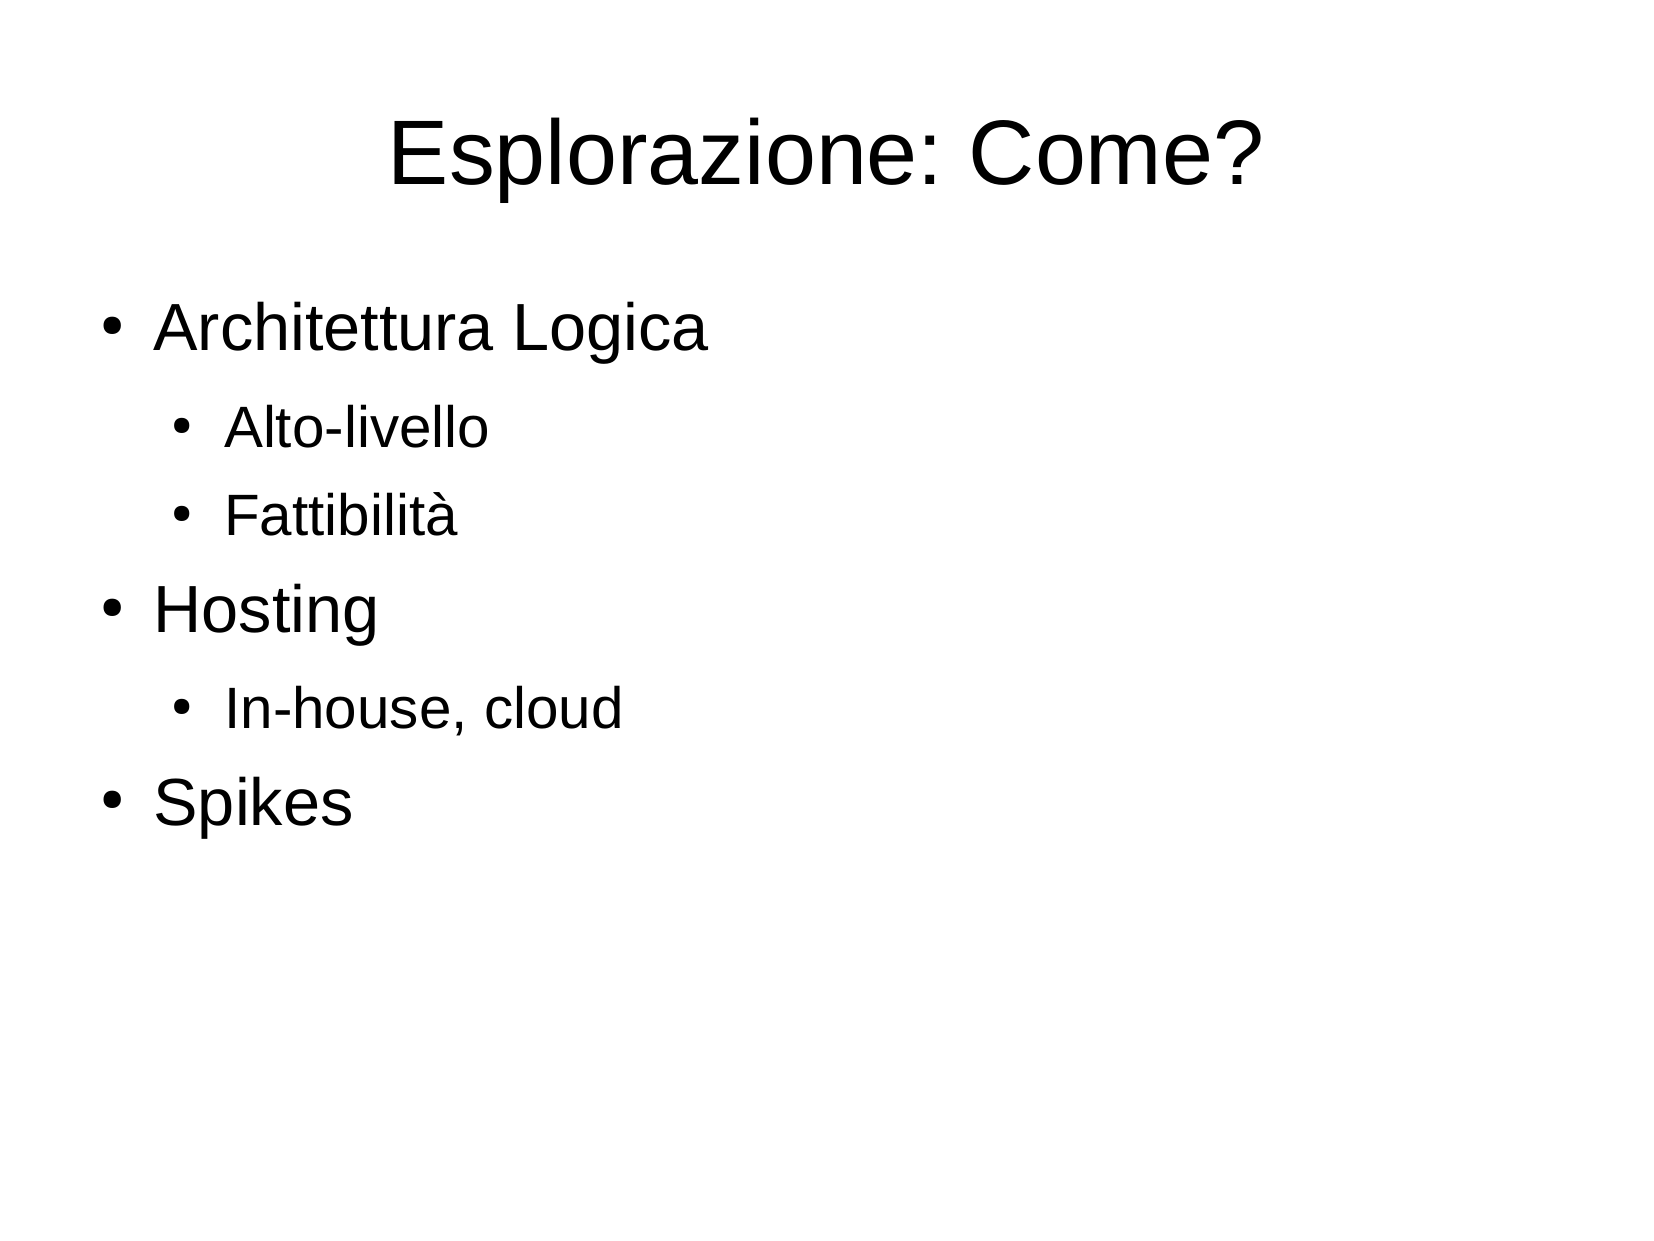

# Esplorazione: Come?
Architettura Logica
Alto-livello
Fattibilità
Hosting
In-house, cloud
Spikes